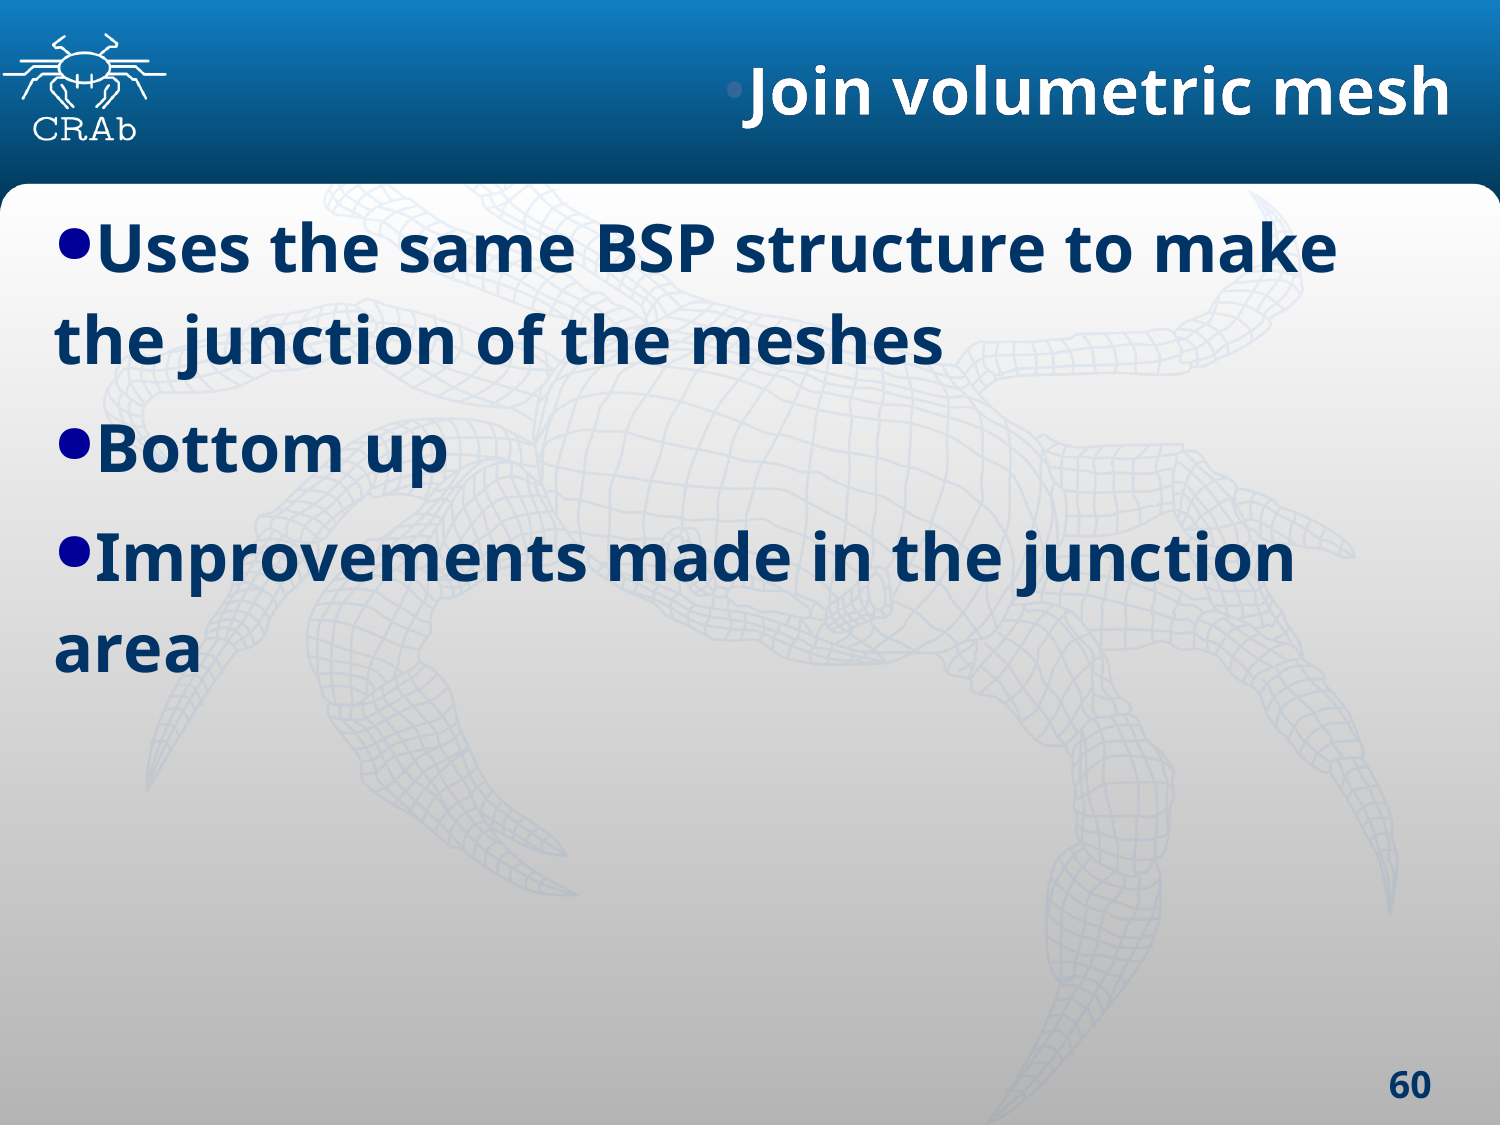

# Join volumetric mesh
Uses the same BSP structure to make the junction of the meshes
Bottom up
Improvements made in the junction area